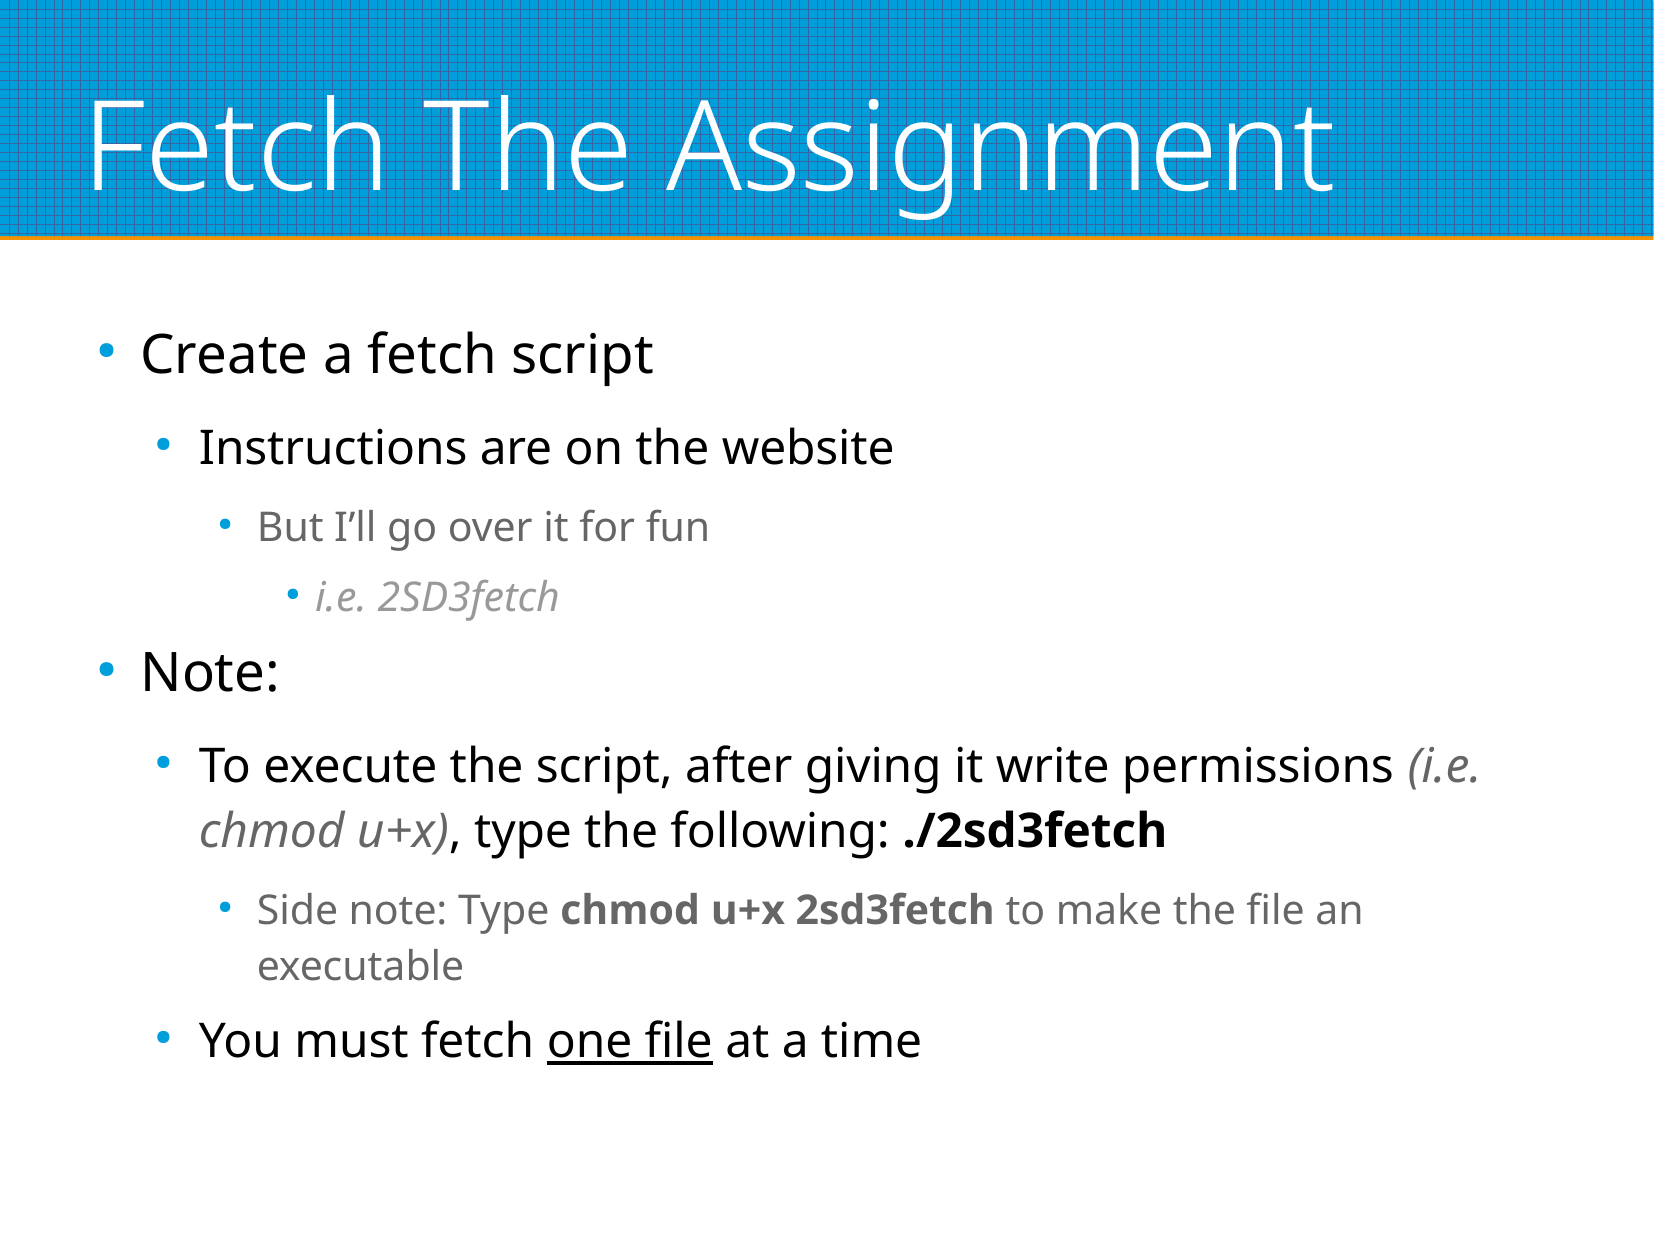

# Fetch The Assignment
Create a fetch script
Instructions are on the website
But I’ll go over it for fun
i.e. 2SD3fetch
Note:
To execute the script, after giving it write permissions (i.e. chmod u+x), type the following: ./2sd3fetch
Side note: Type chmod u+x 2sd3fetch to make the file an executable
You must fetch one file at a time